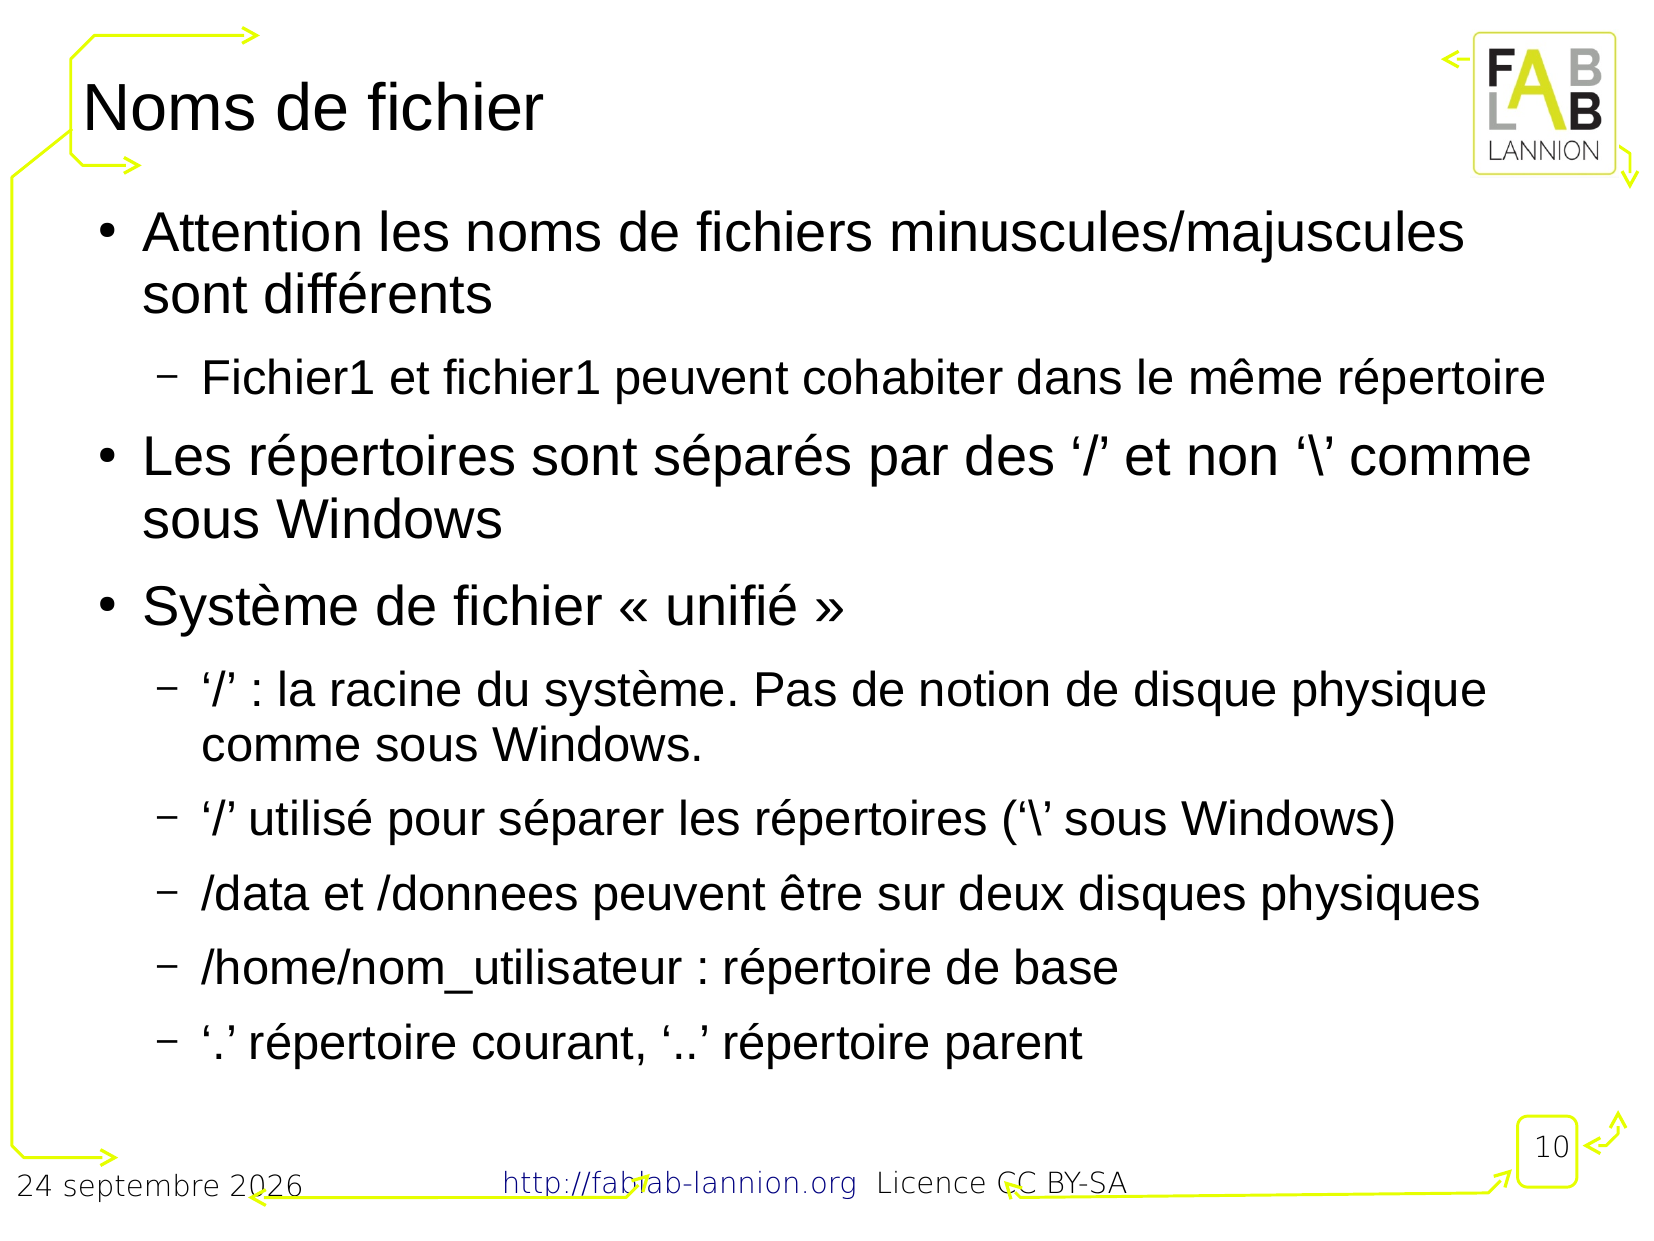

# Noms de fichier
Attention les noms de fichiers minuscules/majuscules sont différents
Fichier1 et fichier1 peuvent cohabiter dans le même répertoire
Les répertoires sont séparés par des ‘/’ et non ‘\’ comme sous Windows
Système de fichier « unifié »
‘/’ : la racine du système. Pas de notion de disque physique comme sous Windows.
‘/’ utilisé pour séparer les répertoires (‘\’ sous Windows)
/data et /donnees peuvent être sur deux disques physiques
/home/nom_utilisateur : répertoire de base
‘.’ répertoire courant, ‘..’ répertoire parent
10